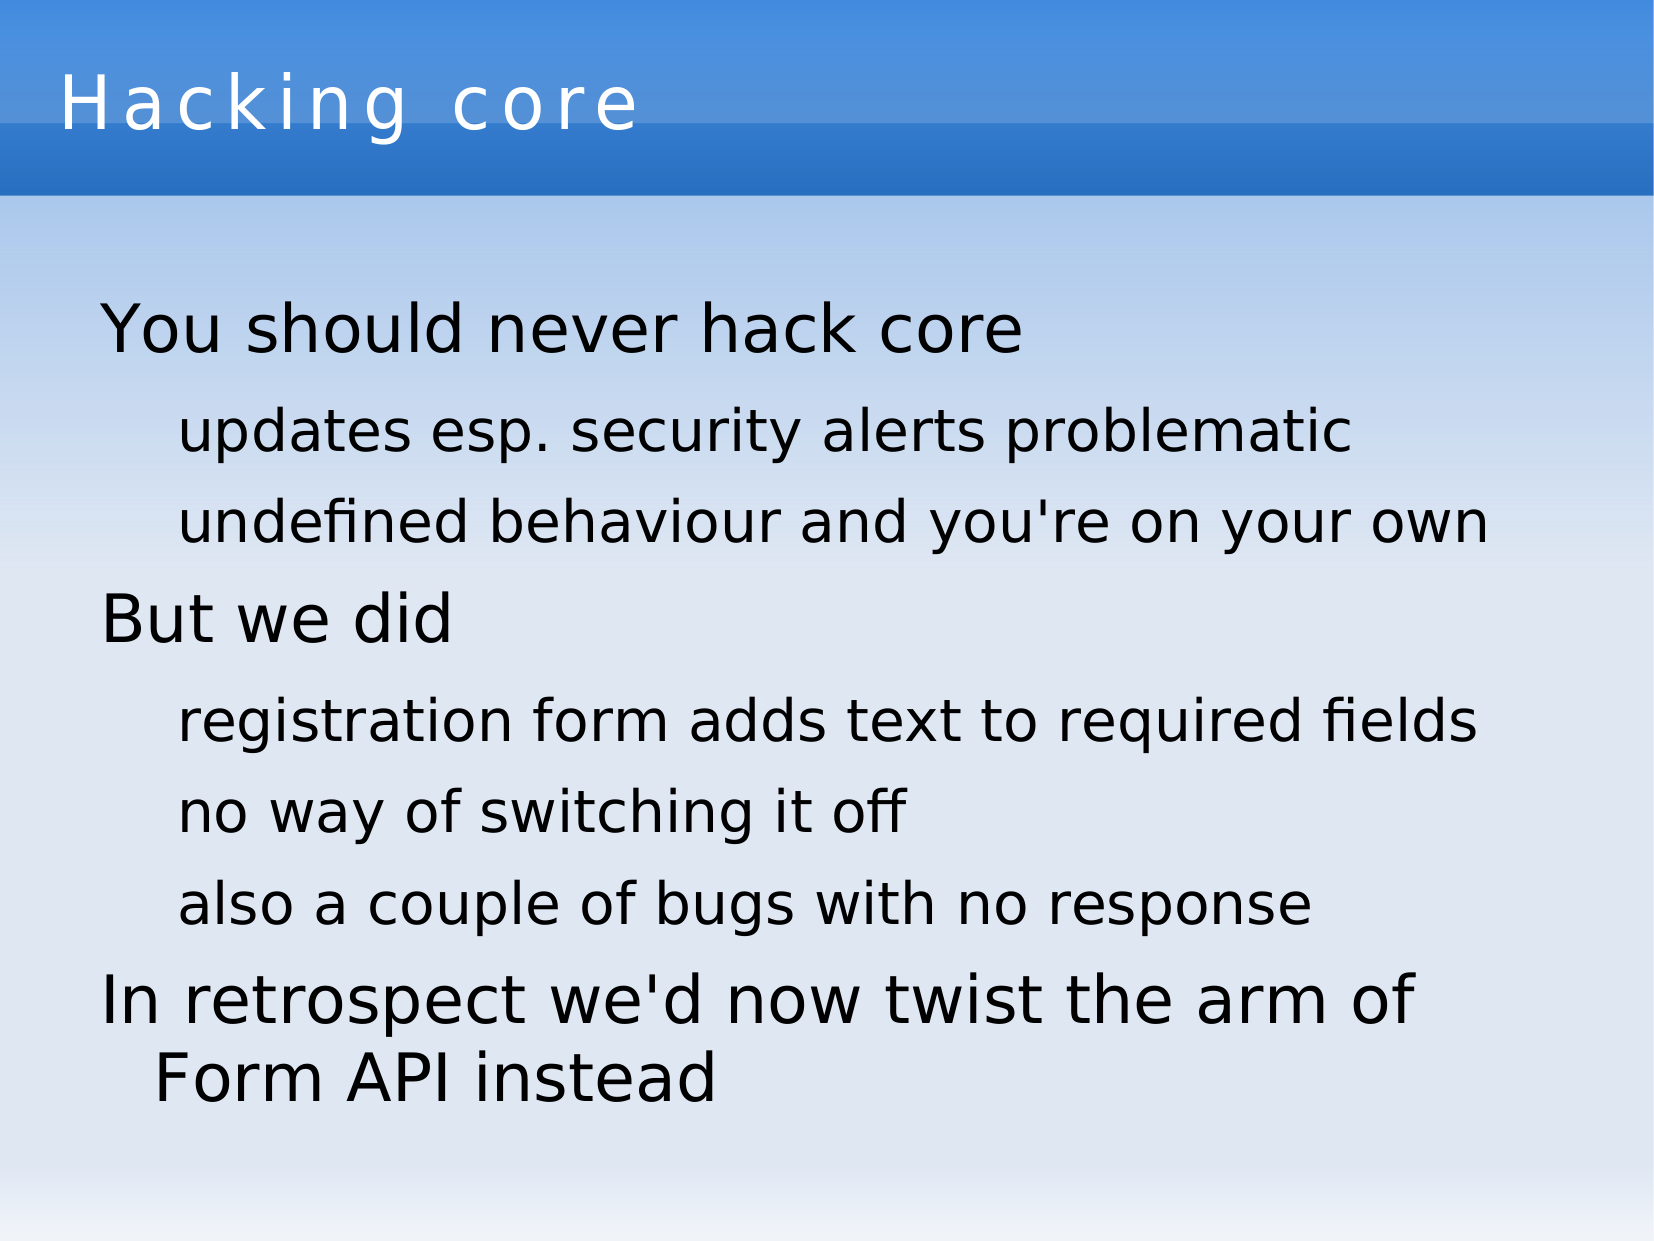

# Hacking core
You should never hack core
updates esp. security alerts problematic
undefined behaviour and you're on your own
But we did
registration form adds text to required fields
no way of switching it off
also a couple of bugs with no response
In retrospect we'd now twist the arm of Form API instead